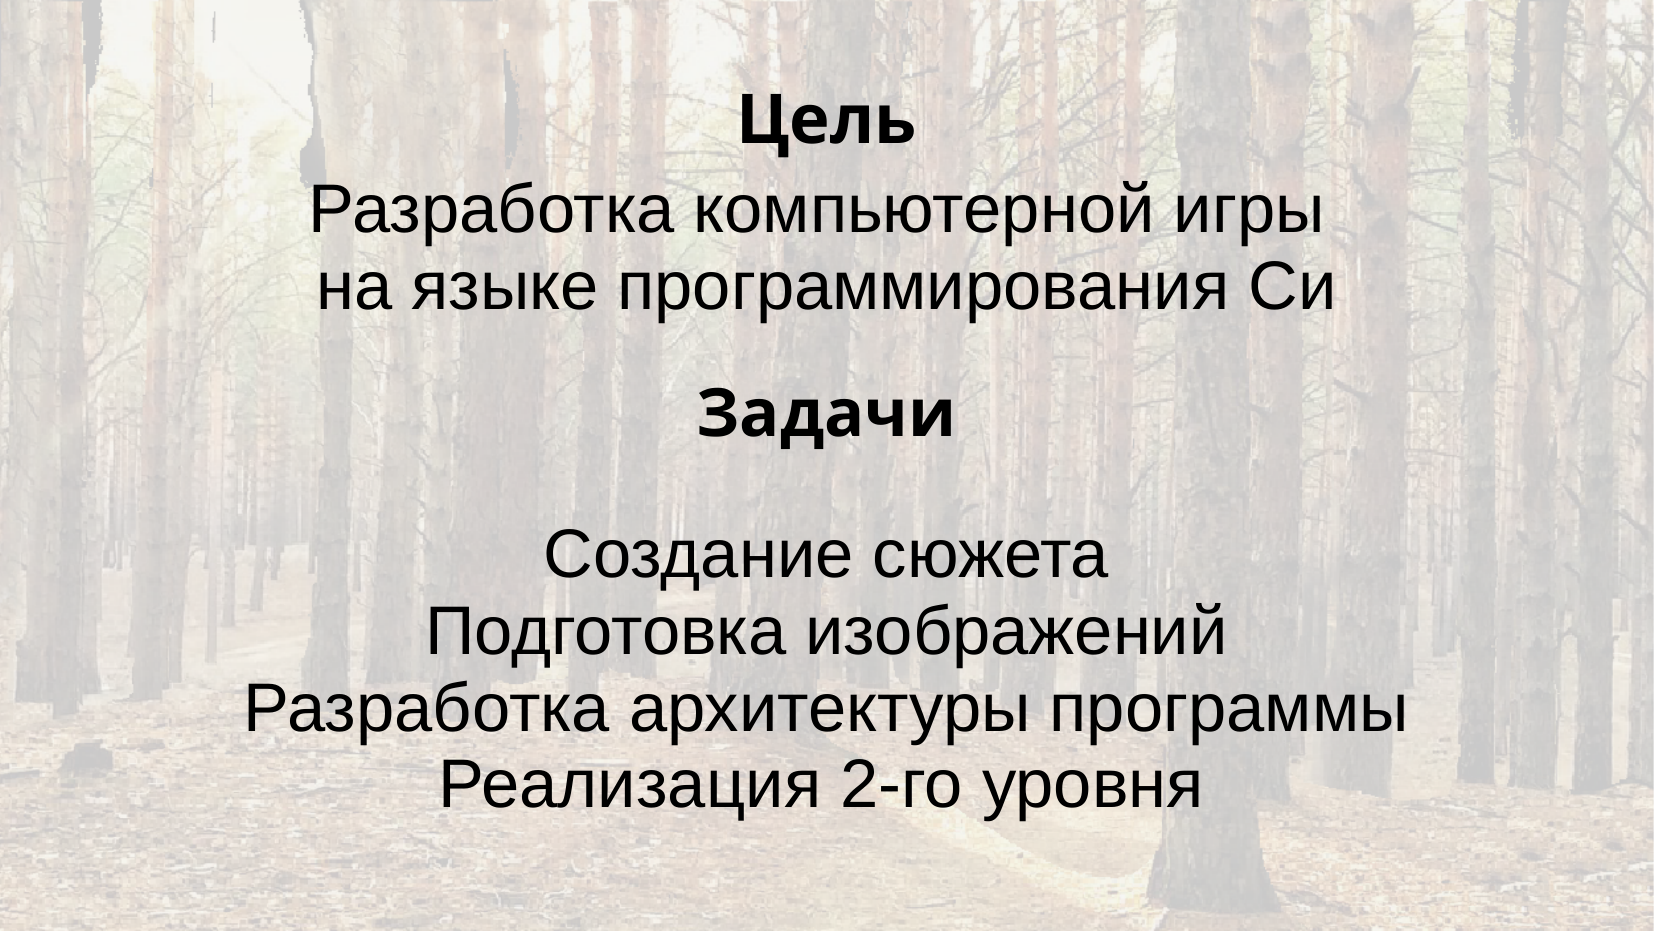

# Цель
Разработка компьютерной игры
на языке программирования Cи
Задачи
Создание сюжета
Подготовка изображений
Разработка архитектуры программы
Реализация 2-го уровня